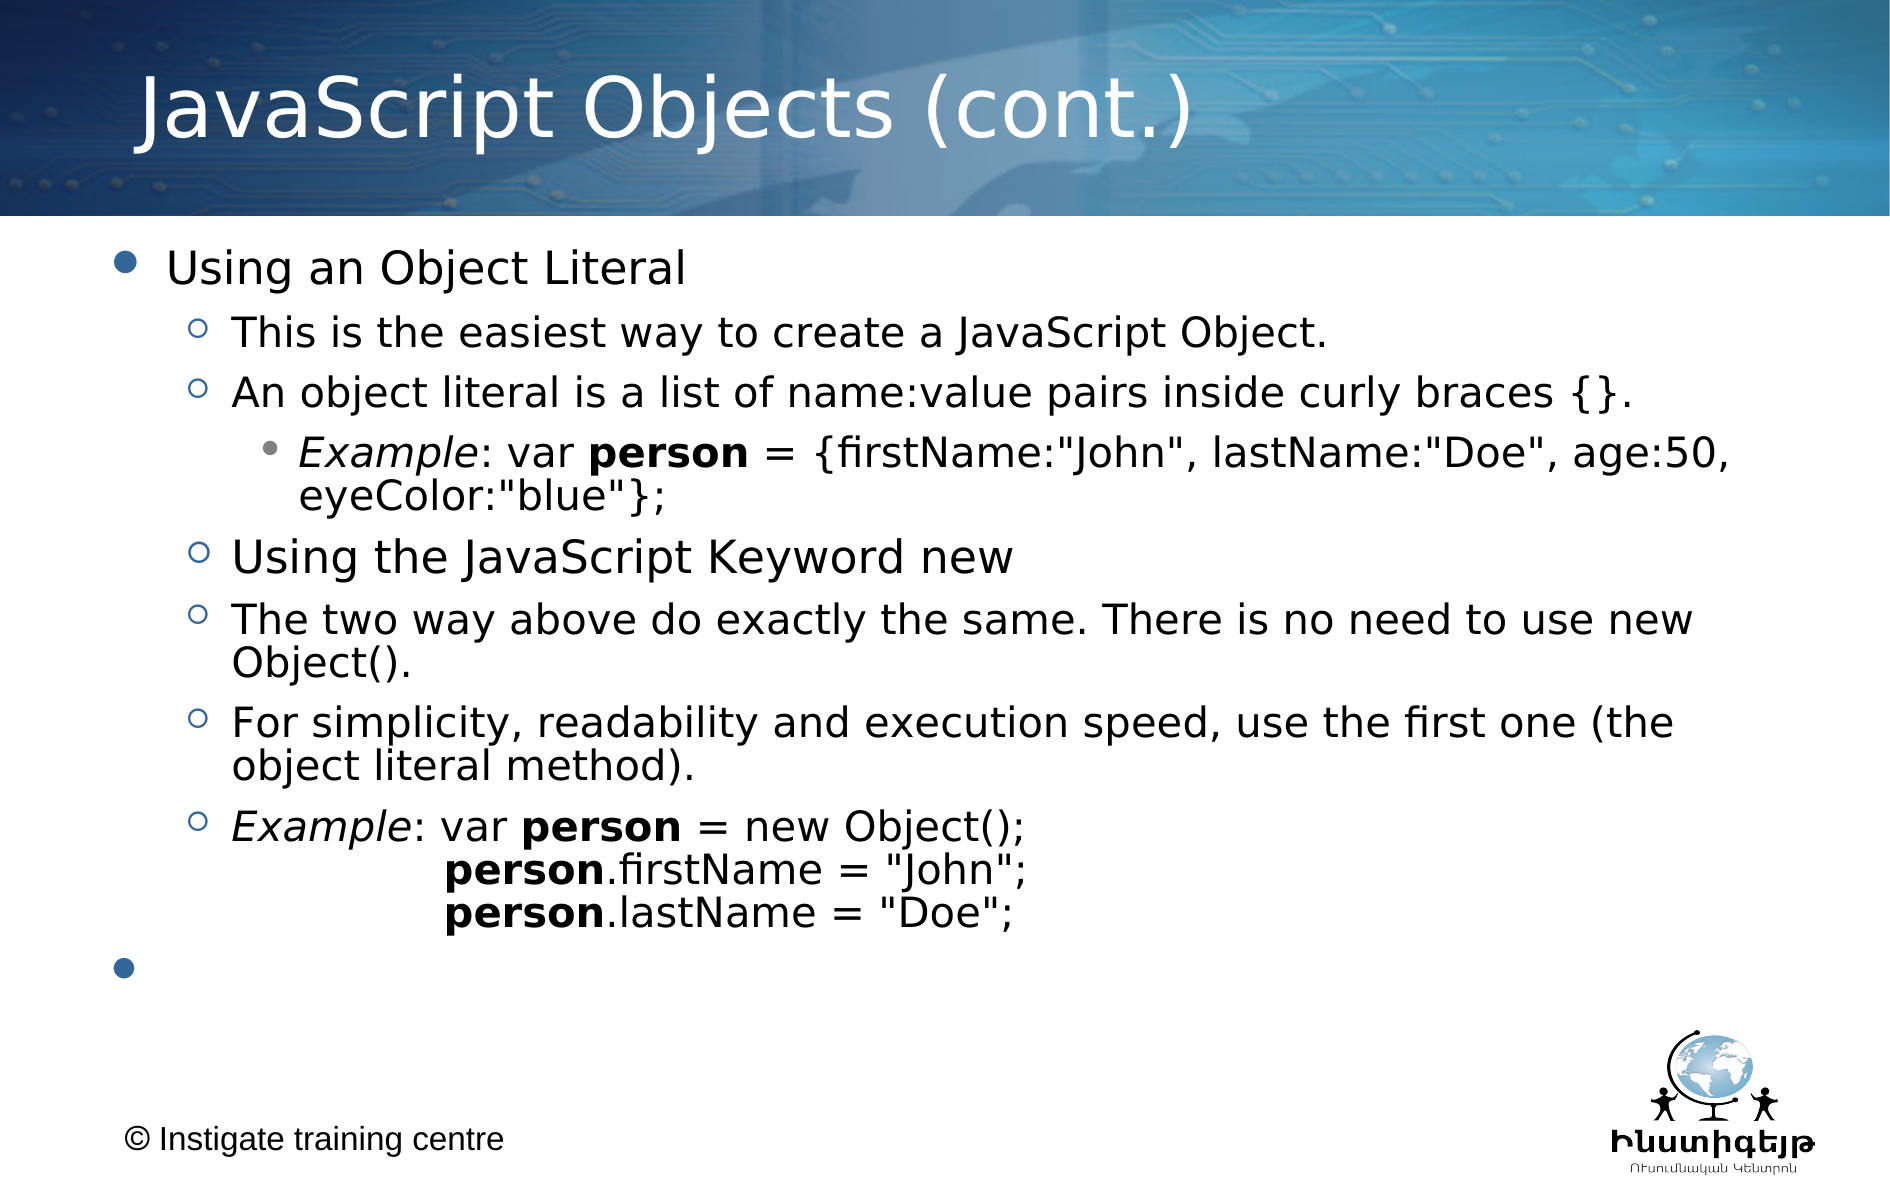

JavaScript Objects (cont.)
# Using an Object Literal
This is the easiest way to create a JavaScript Object.
An object literal is a list of name:value pairs inside curly braces {}.
Example: var person = {firstName:"John", lastName:"Doe", age:50, eyeColor:"blue"};
Using the JavaScript Keyword new
The two way above do exactly the same. There is no need to use new Object().
For simplicity, readability and execution speed, use the first one (the object literal method).
Example: var person = new Object();
 person.firstName = "John";
 person.lastName = "Doe";